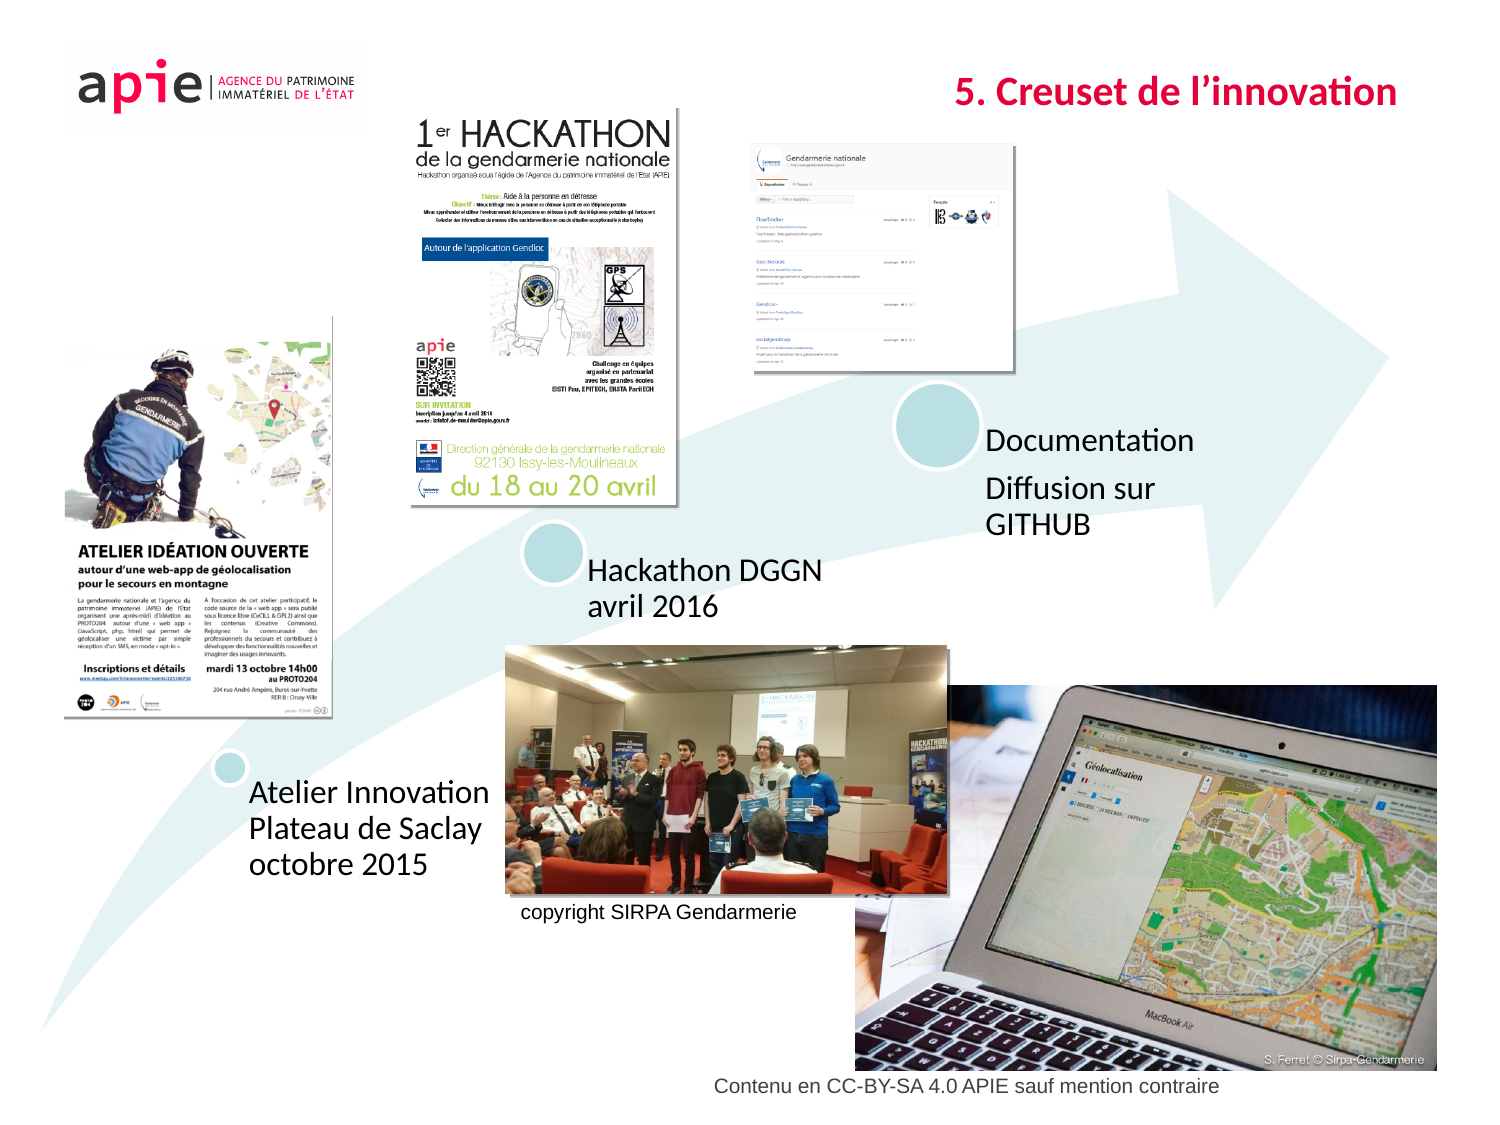

5. Creuset de l’innovation
Documentation
Diffusion sur GITHUB
Hackathon DGGN avril 2016
Atelier Innovation Plateau de Saclay octobre 2015
copyright SIRPA Gendarmerie